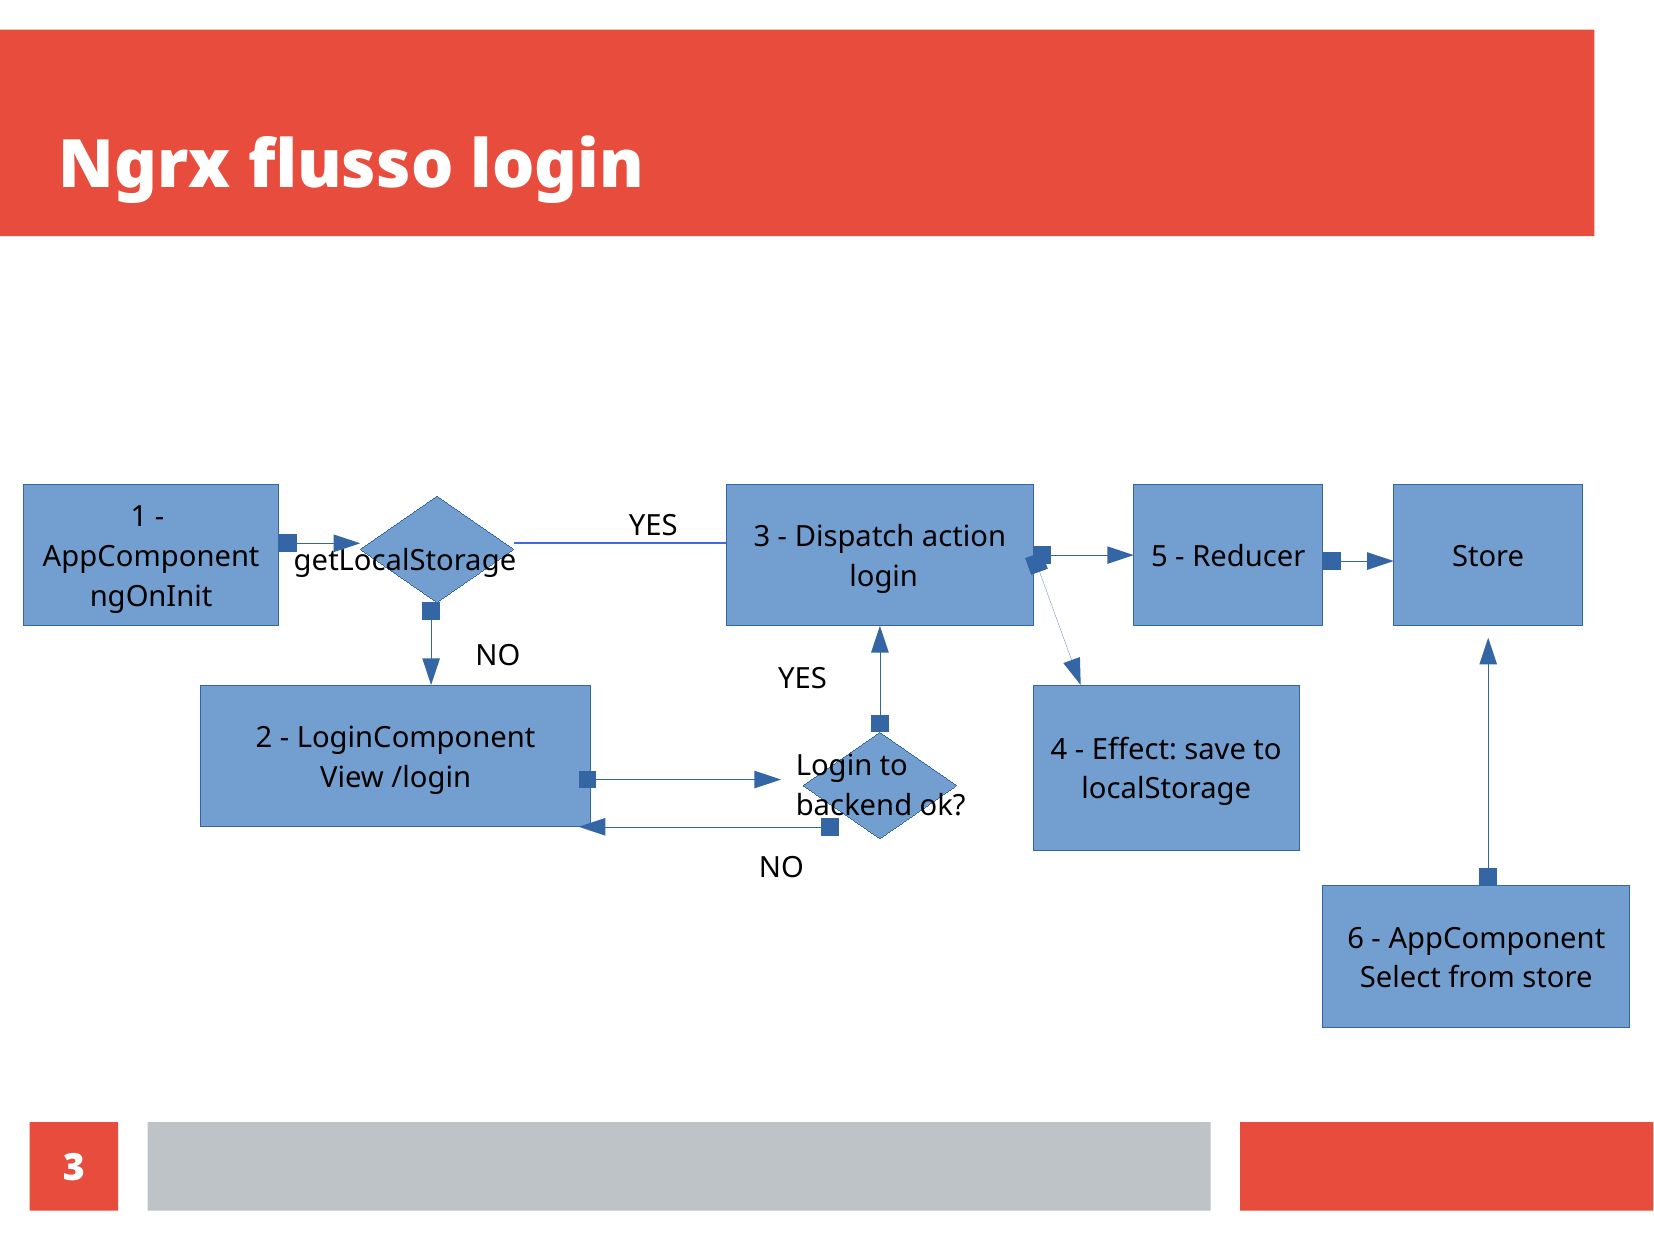

# Ngrx flusso login
1 -
AppComponent
ngOnInit
Dispatch action
 login
Dispatch action
 login
3 - Dispatch action
 login
5 - Reducer
Store
YES
getLocalStorage
NO
YES
2 - LoginComponent
View /login
4 - Effect: save to
localStorage
Login to
backend ok?
NO
6 - AppComponent
Select from store
3